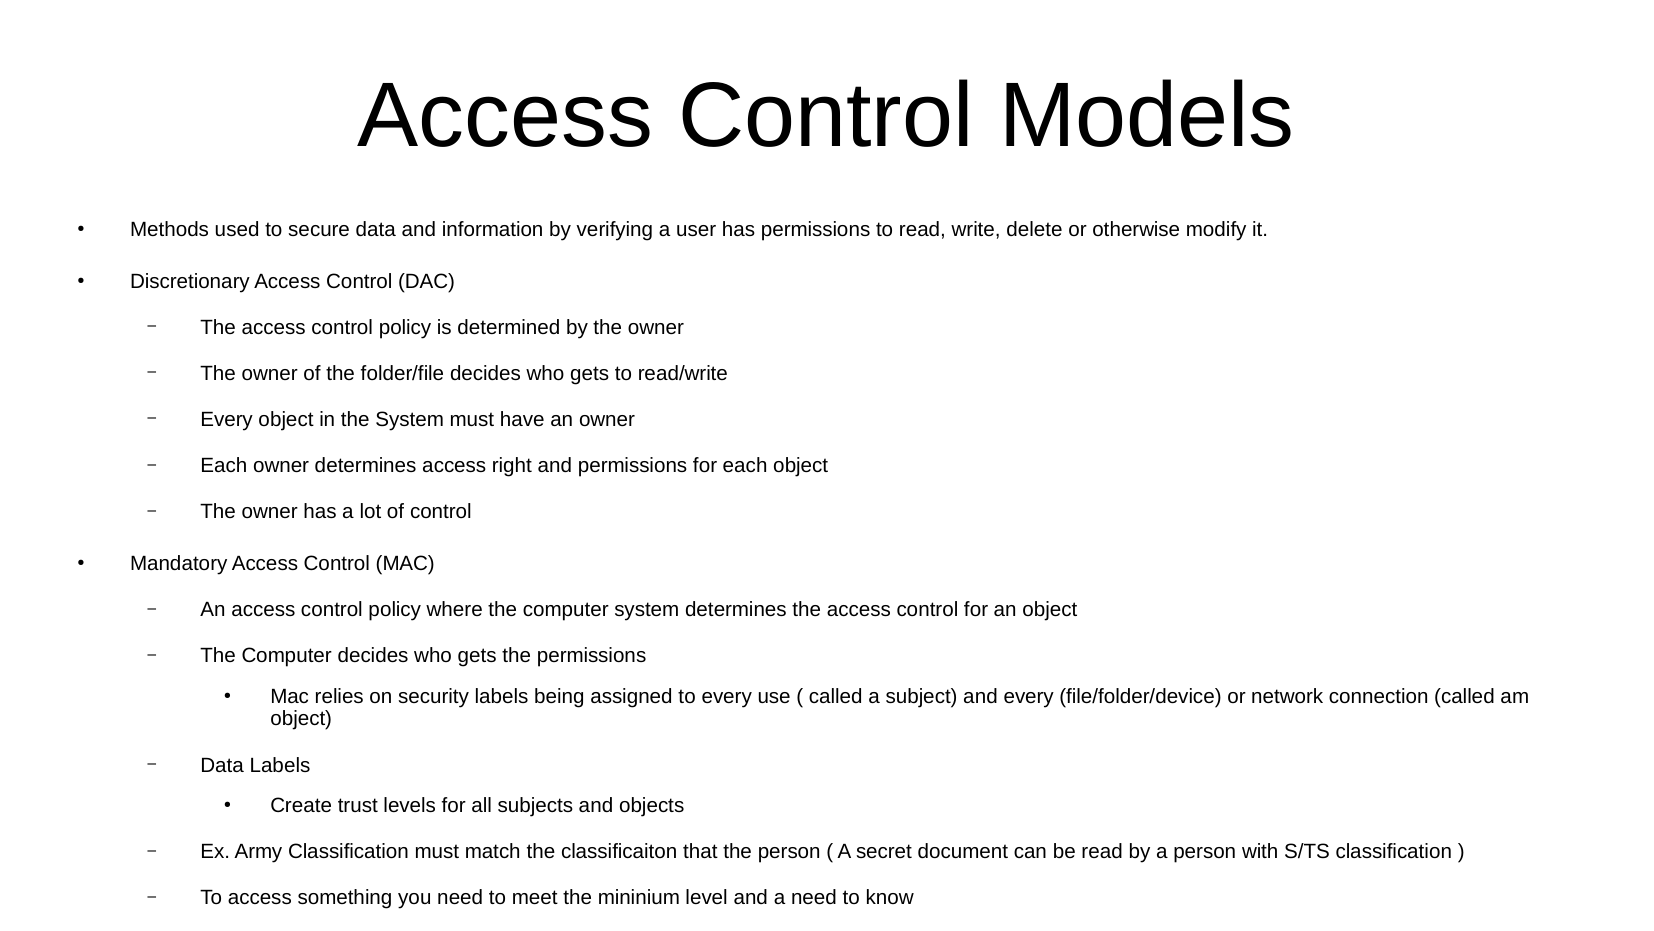

# Access Control Models
Methods used to secure data and information by verifying a user has permissions to read, write, delete or otherwise modify it.
Discretionary Access Control (DAC)
The access control policy is determined by the owner
The owner of the folder/file decides who gets to read/write
Every object in the System must have an owner
Each owner determines access right and permissions for each object
The owner has a lot of control
Mandatory Access Control (MAC)
An access control policy where the computer system determines the access control for an object
The Computer decides who gets the permissions
Mac relies on security labels being assigned to every use ( called a subject) and every (file/folder/device) or network connection (called am object)
Data Labels
Create trust levels for all subjects and objects
Ex. Army Classification must match the classificaiton that the person ( A secret document can be read by a person with S/TS classification )
To access something you need to meet the mininium level and a need to know